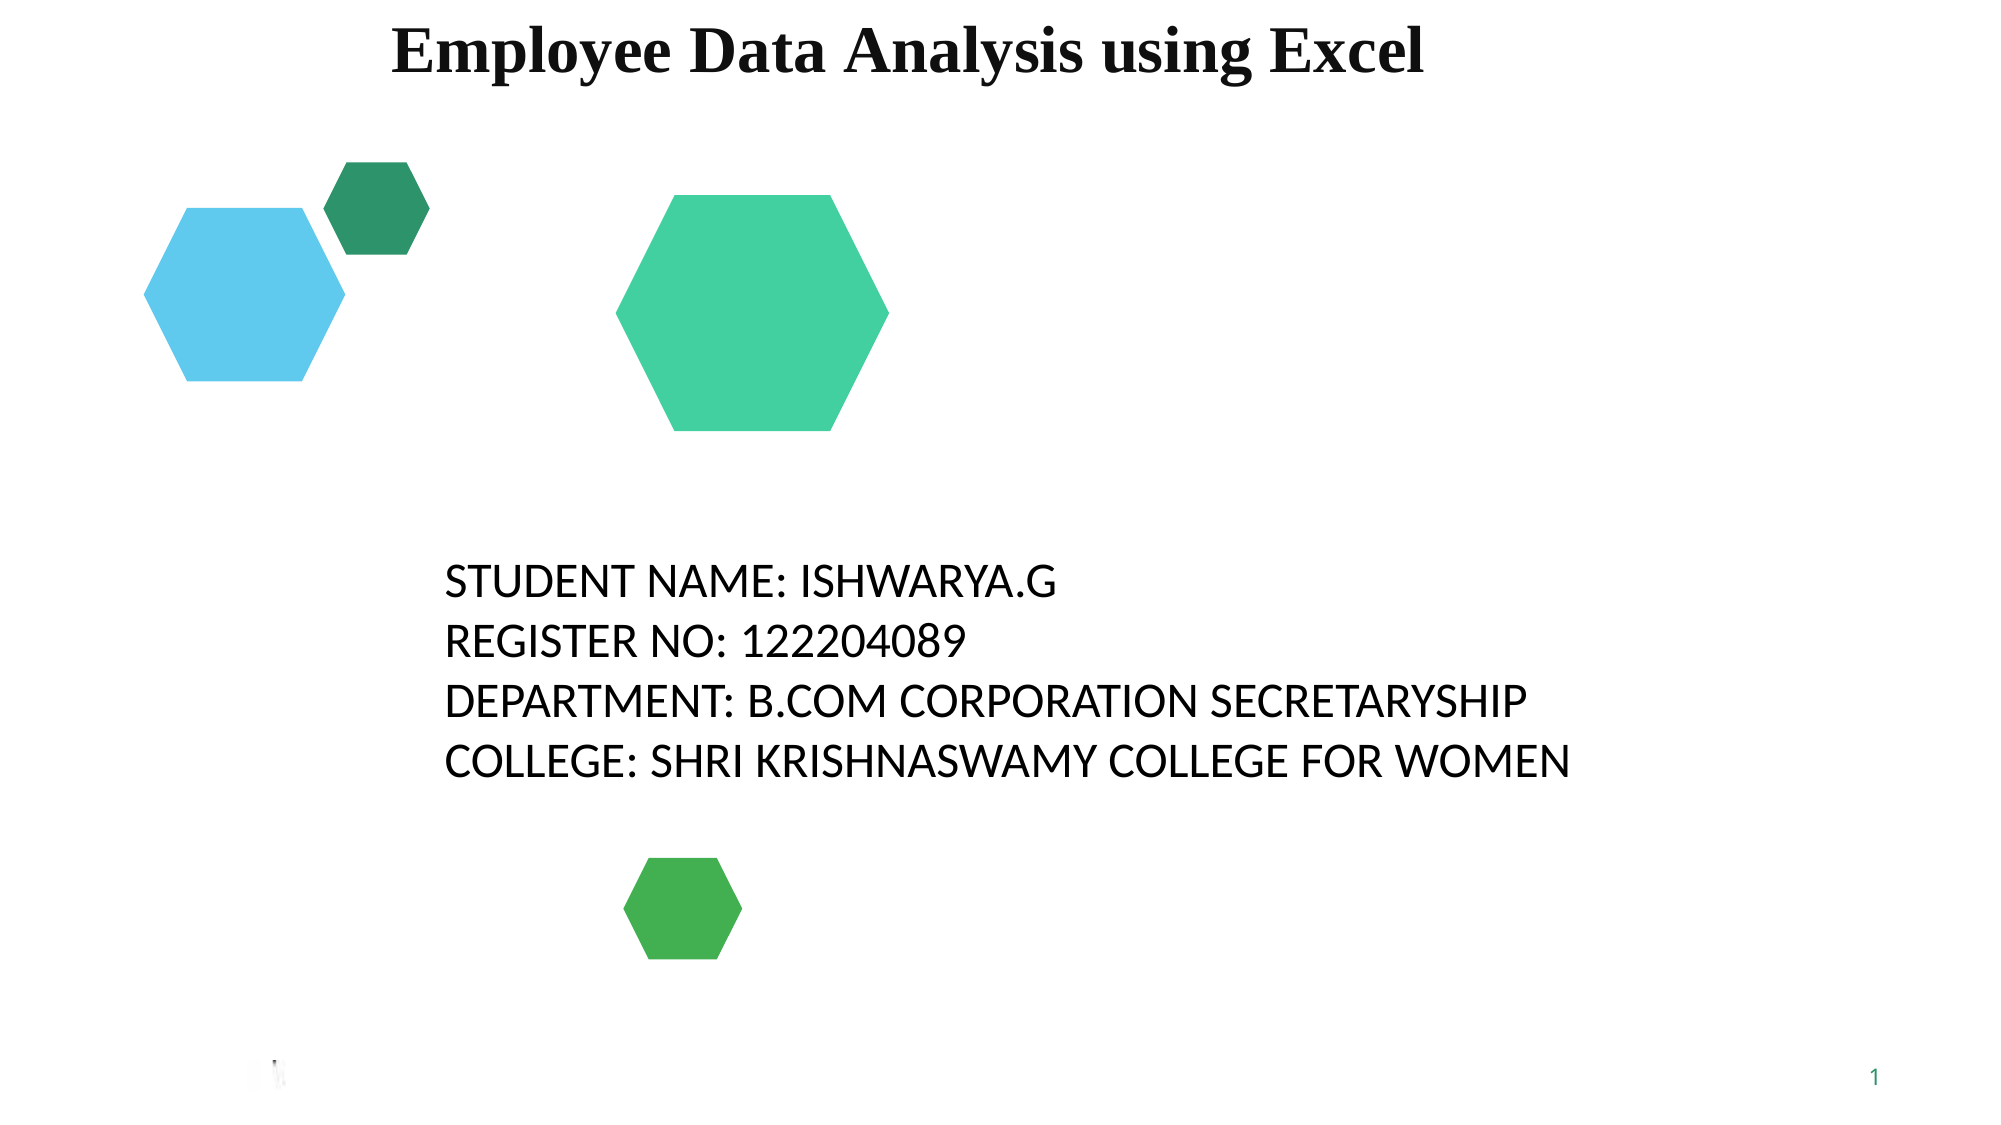

# Employee Data Analysis using Excel
STUDENT NAME: ISHWARYA.G
REGISTER NO: 122204089
DEPARTMENT: B.COM CORPORATION SECRETARYSHIP
COLLEGE: SHRI KRISHNASWAMY COLLEGE FOR WOMEN